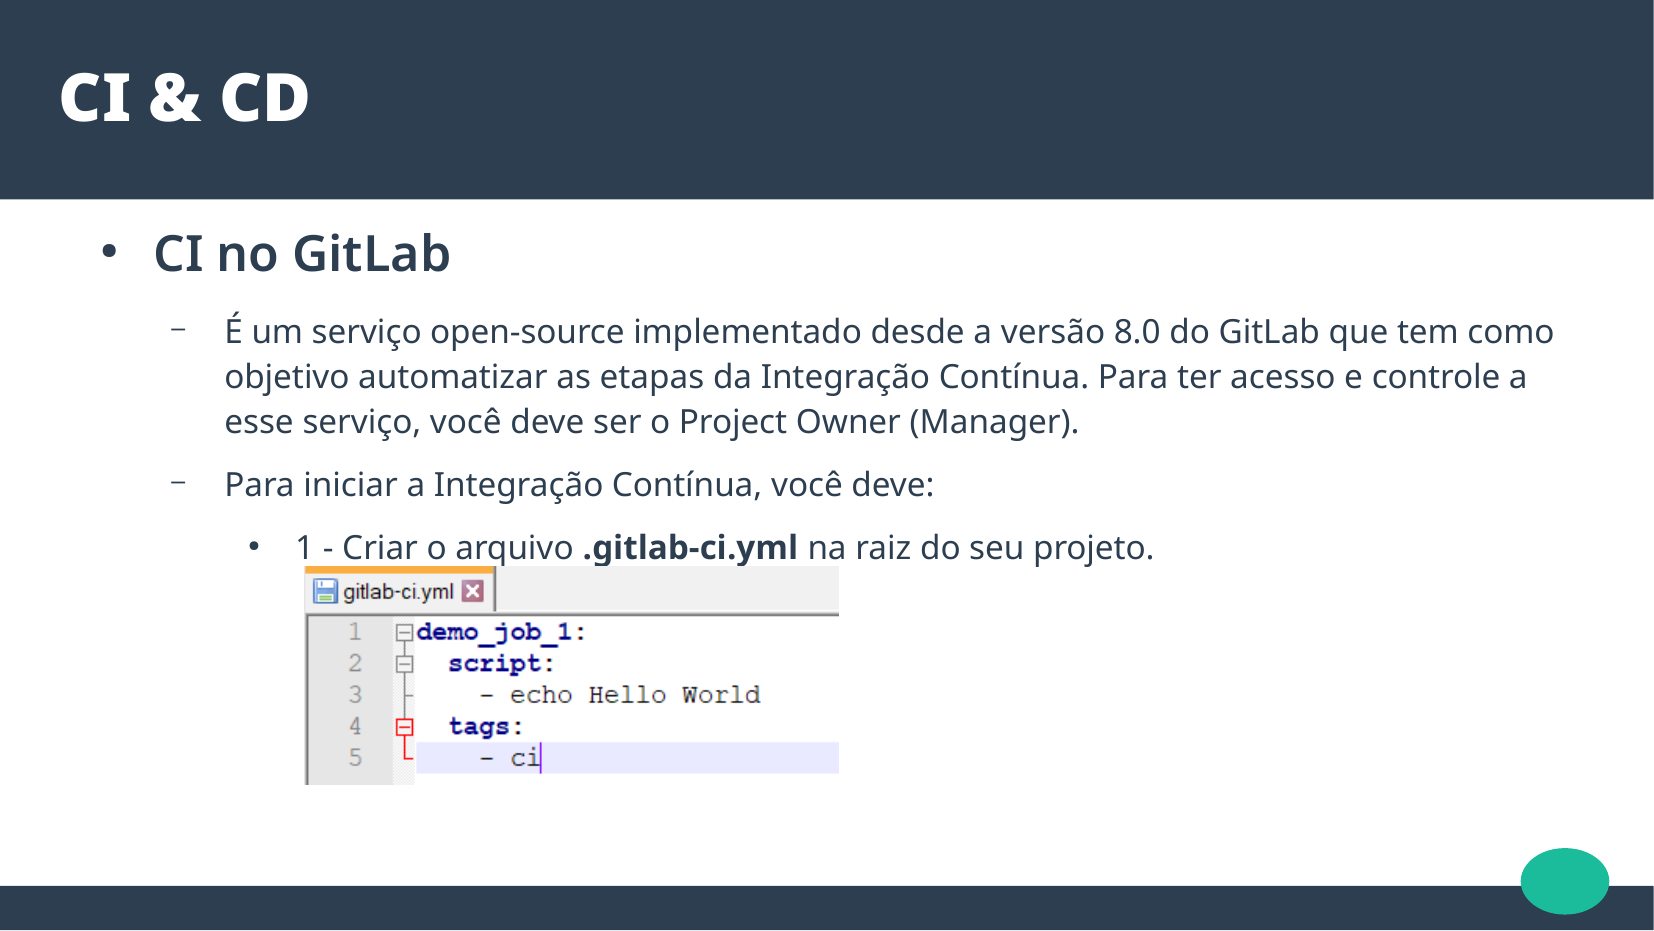

# CI & CD
CI no GitLab
É um serviço open-source implementado desde a versão 8.0 do GitLab que tem como objetivo automatizar as etapas da Integração Contínua. Para ter acesso e controle a esse serviço, você deve ser o Project Owner (Manager).
Para iniciar a Integração Contínua, você deve:
1 - Criar o arquivo .gitlab-ci.yml na raiz do seu projeto.